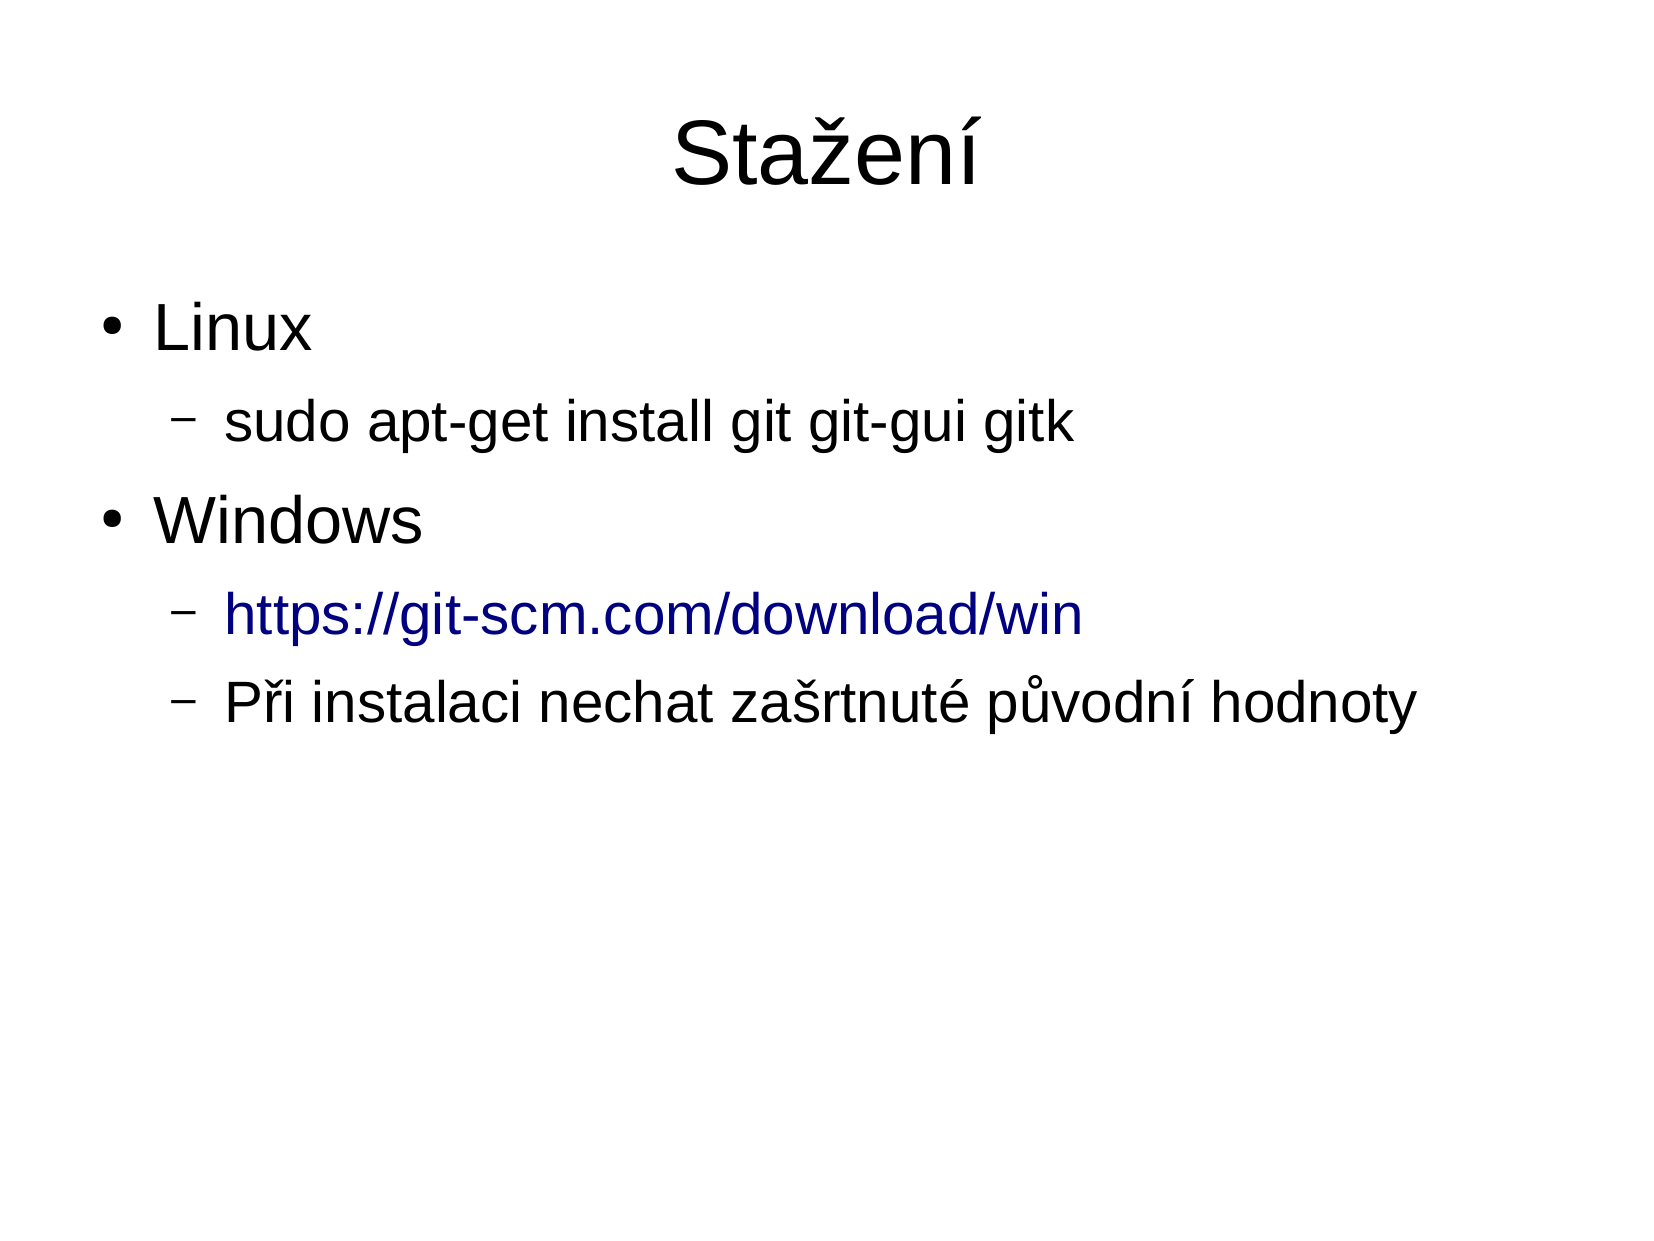

# Stažení
Linux
sudo apt-get install git git-gui gitk
Windows
https://git-scm.com/download/win
Při instalaci nechat zašrtnuté původní hodnoty